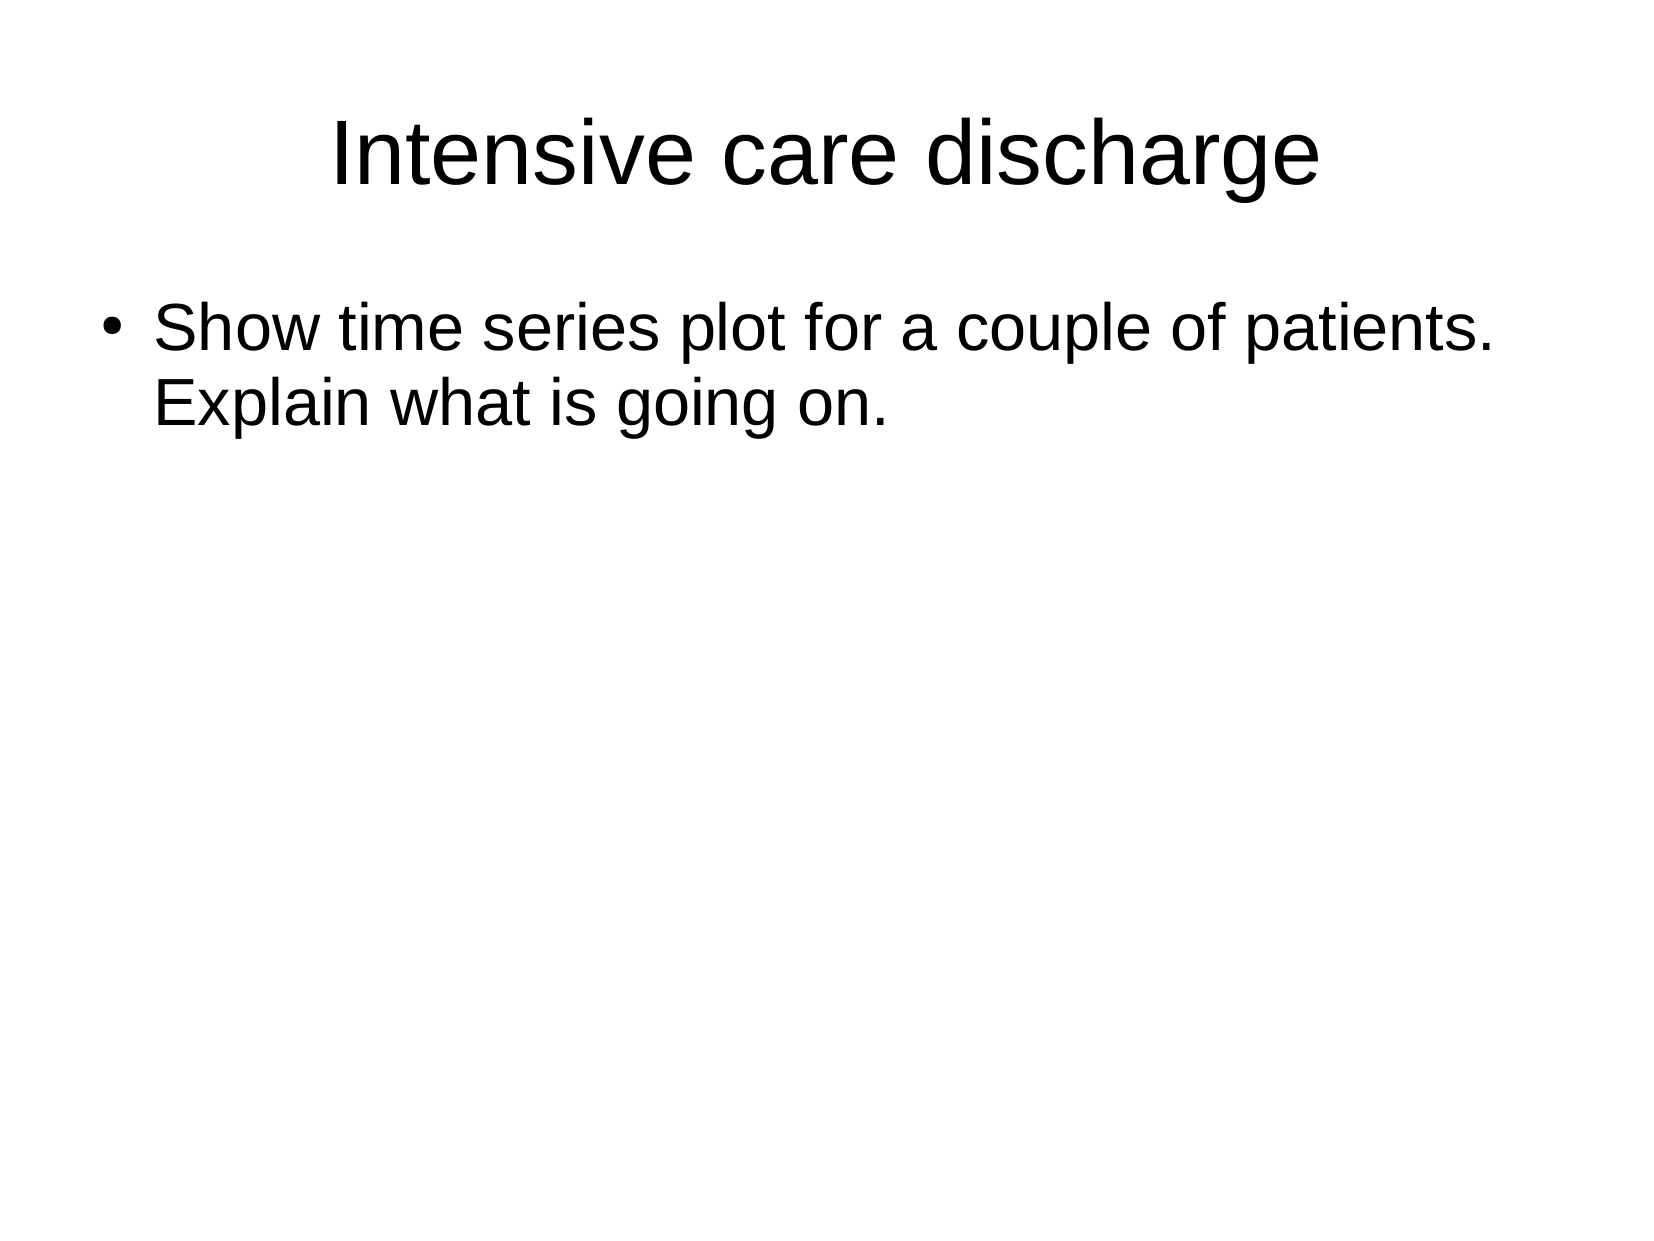

# Intensive care discharge
Show time series plot for a couple of patients. Explain what is going on.